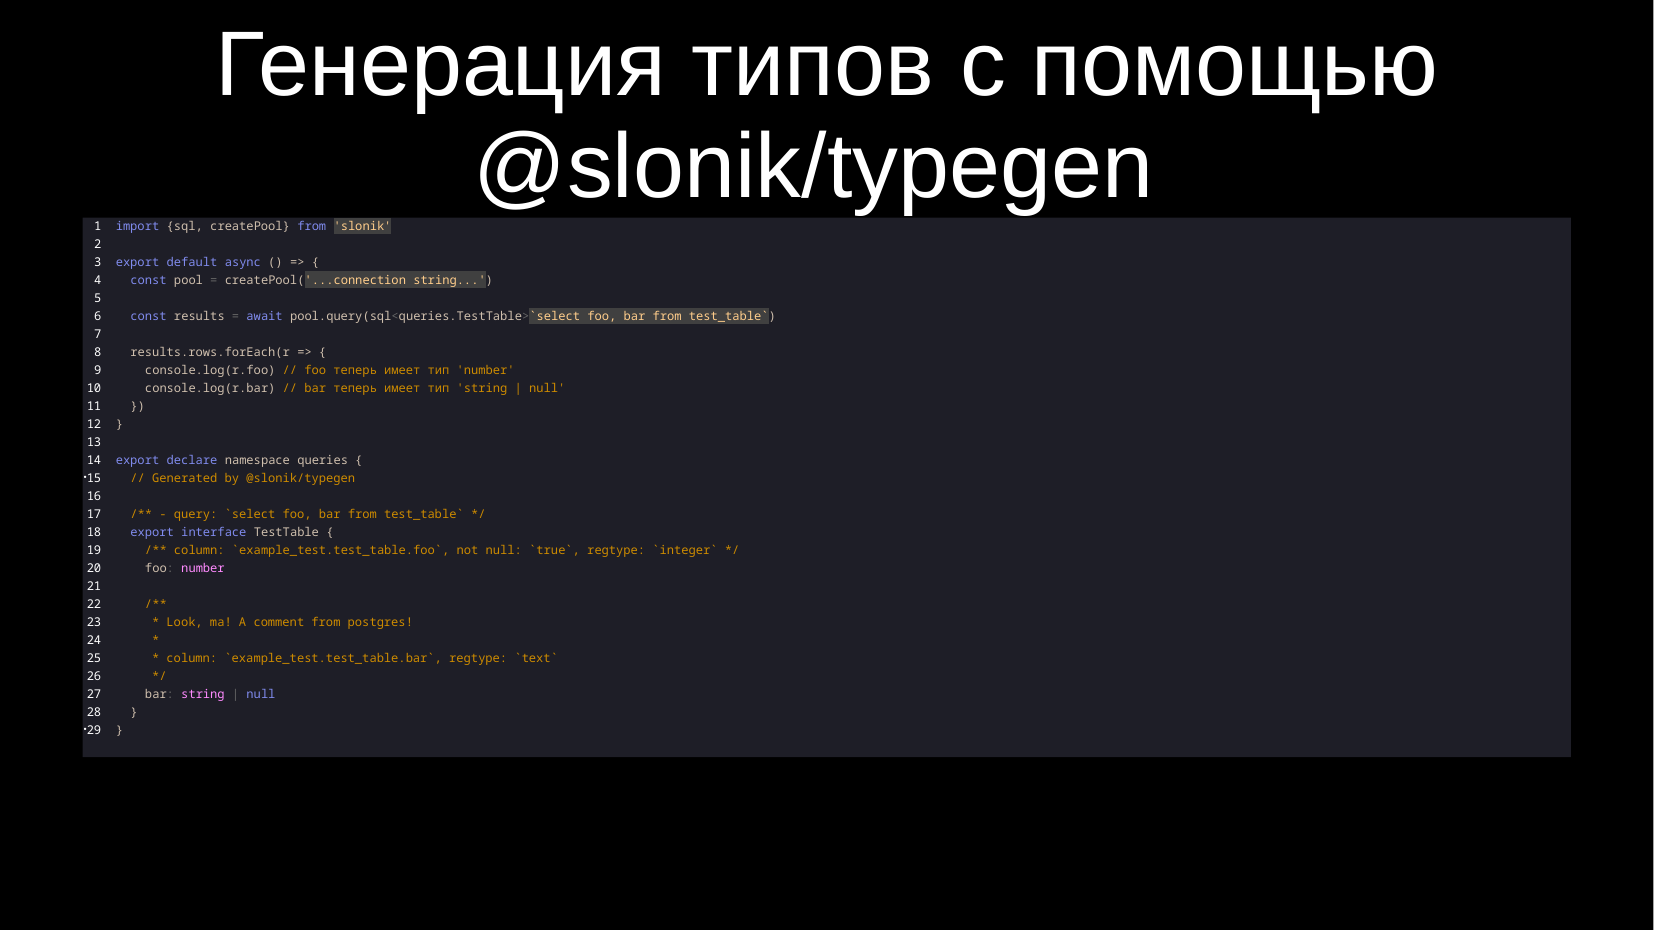

# Генерация типов с помощью @slonik/typegen
 1 import {sql, createPool} from 'slonik'
 2
 3 export default async () => {
 4 const pool = createPool('...connection string...')
 5
 6 const results = await pool.query(sql<queries.TestTable>`select foo, bar from test_table`)
 7
 8 results.rows.forEach(r => {
 9 console.log(r.foo) // foo теперь имеет тип 'number'
10 console.log(r.bar) // bar теперь имеет тип 'string | null'
11 })
12 }
13
14 export declare namespace queries {
15 // Generated by @slonik/typegen
16
17 /** - query: `select foo, bar from test_table` */
18 export interface TestTable {
19 /** column: `example_test.test_table.foo`, not null: `true`, regtype: `integer` */
20 foo: number
21
22 /**
23 * Look, ma! A comment from postgres!
24 *
25 * column: `example_test.test_table.bar`, regtype: `text`
26 */
27 bar: string | null
28 }
29 }